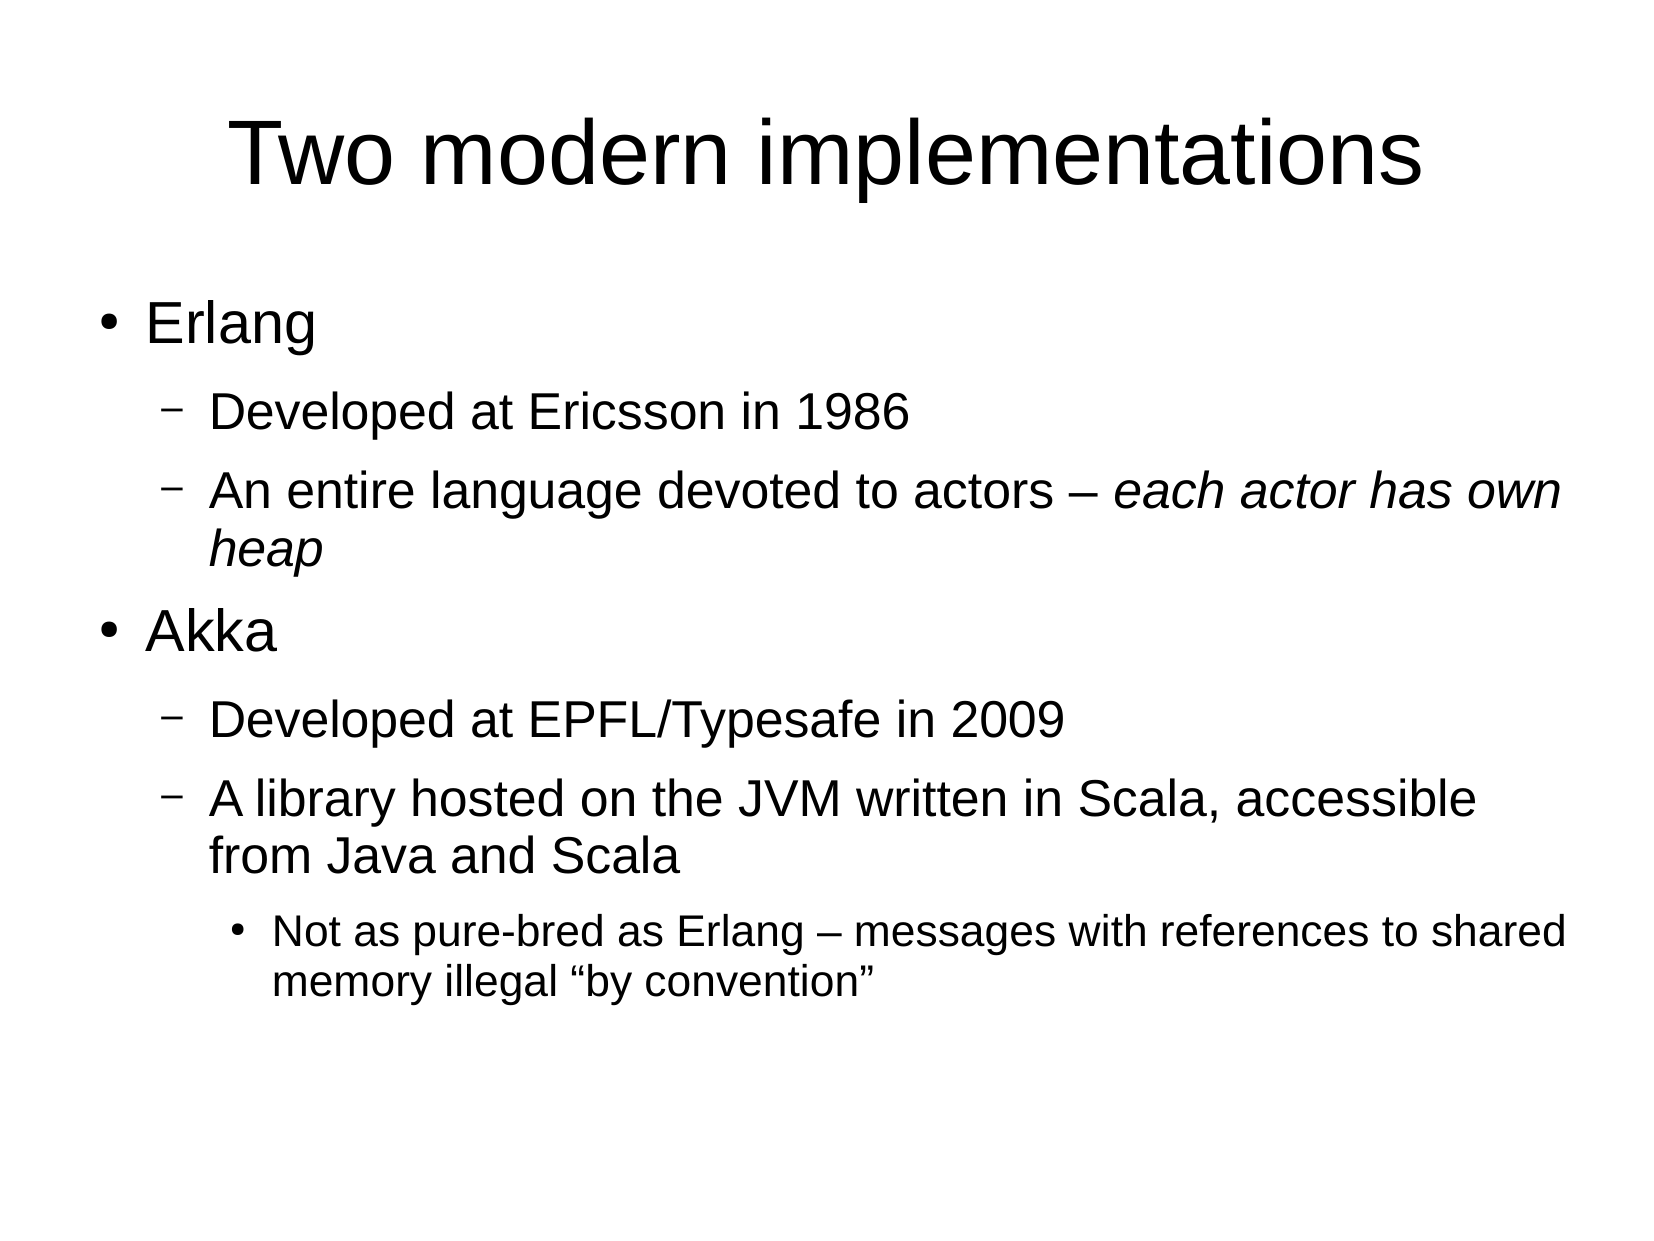

# Two modern implementations
Erlang
Developed at Ericsson in 1986
An entire language devoted to actors – each actor has own heap
Akka
Developed at EPFL/Typesafe in 2009
A library hosted on the JVM written in Scala, accessible from Java and Scala
Not as pure-bred as Erlang – messages with references to shared memory illegal “by convention”